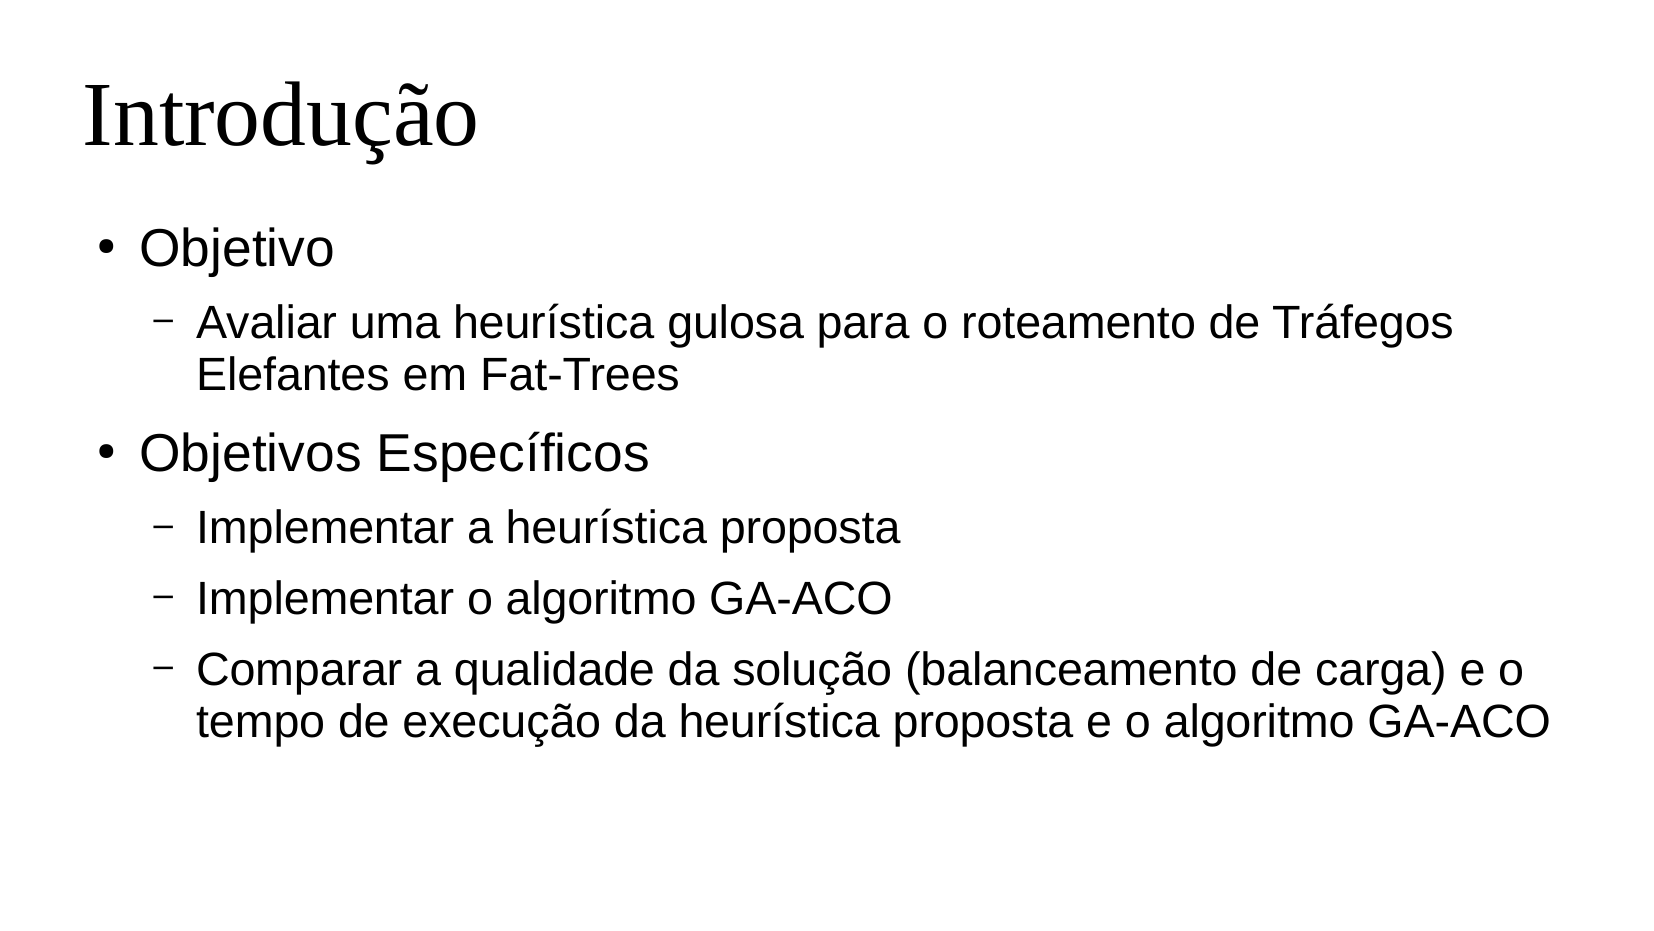

# Introdução
Objetivo
Avaliar uma heurística gulosa para o roteamento de Tráfegos Elefantes em Fat-Trees
Objetivos Específicos
Implementar a heurística proposta
Implementar o algoritmo GA-ACO
Comparar a qualidade da solução (balanceamento de carga) e o tempo de execução da heurística proposta e o algoritmo GA-ACO